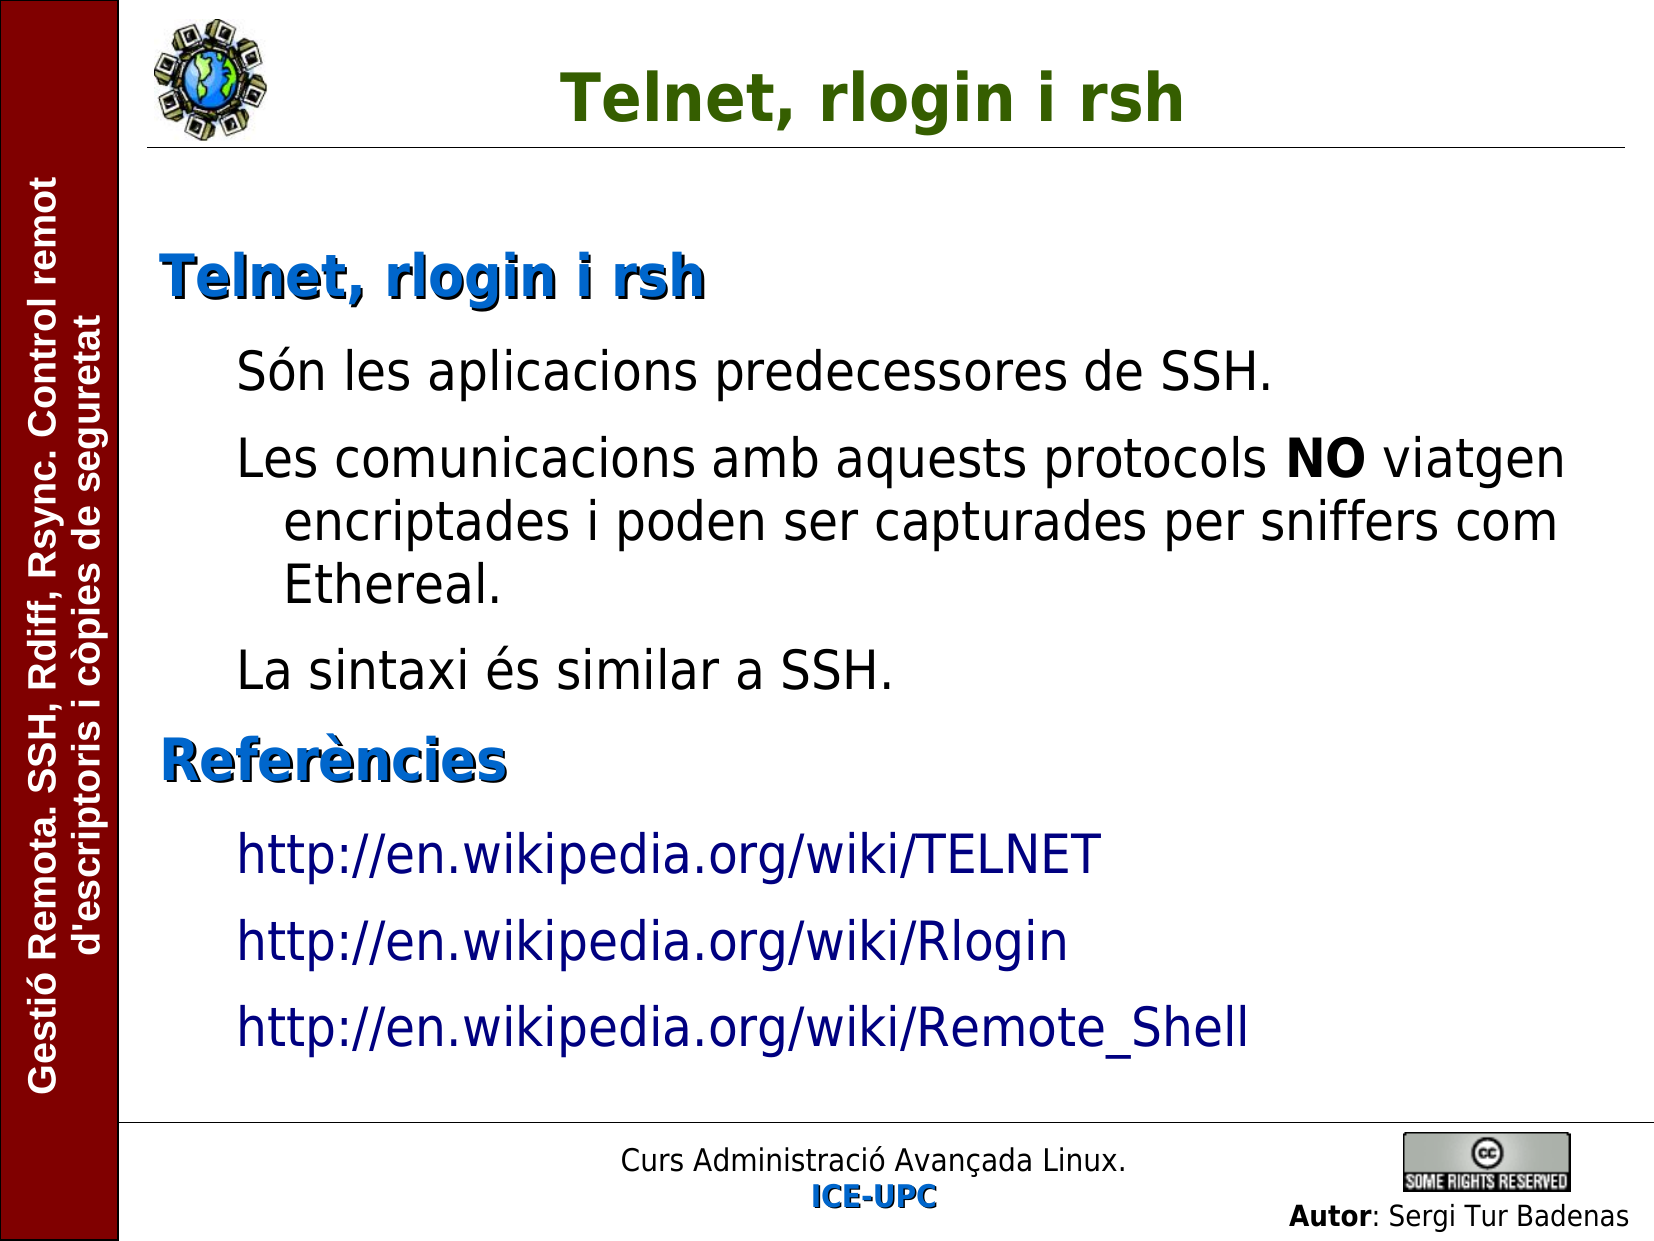

# Telnet, rlogin i rsh
Telnet, rlogin i rsh
Són les aplicacions predecessores de SSH.
Les comunicacions amb aquests protocols NO viatgen encriptades i poden ser capturades per sniffers com Ethereal.
La sintaxi és similar a SSH.
Referències
http://en.wikipedia.org/wiki/TELNET
http://en.wikipedia.org/wiki/Rlogin
http://en.wikipedia.org/wiki/Remote_Shell